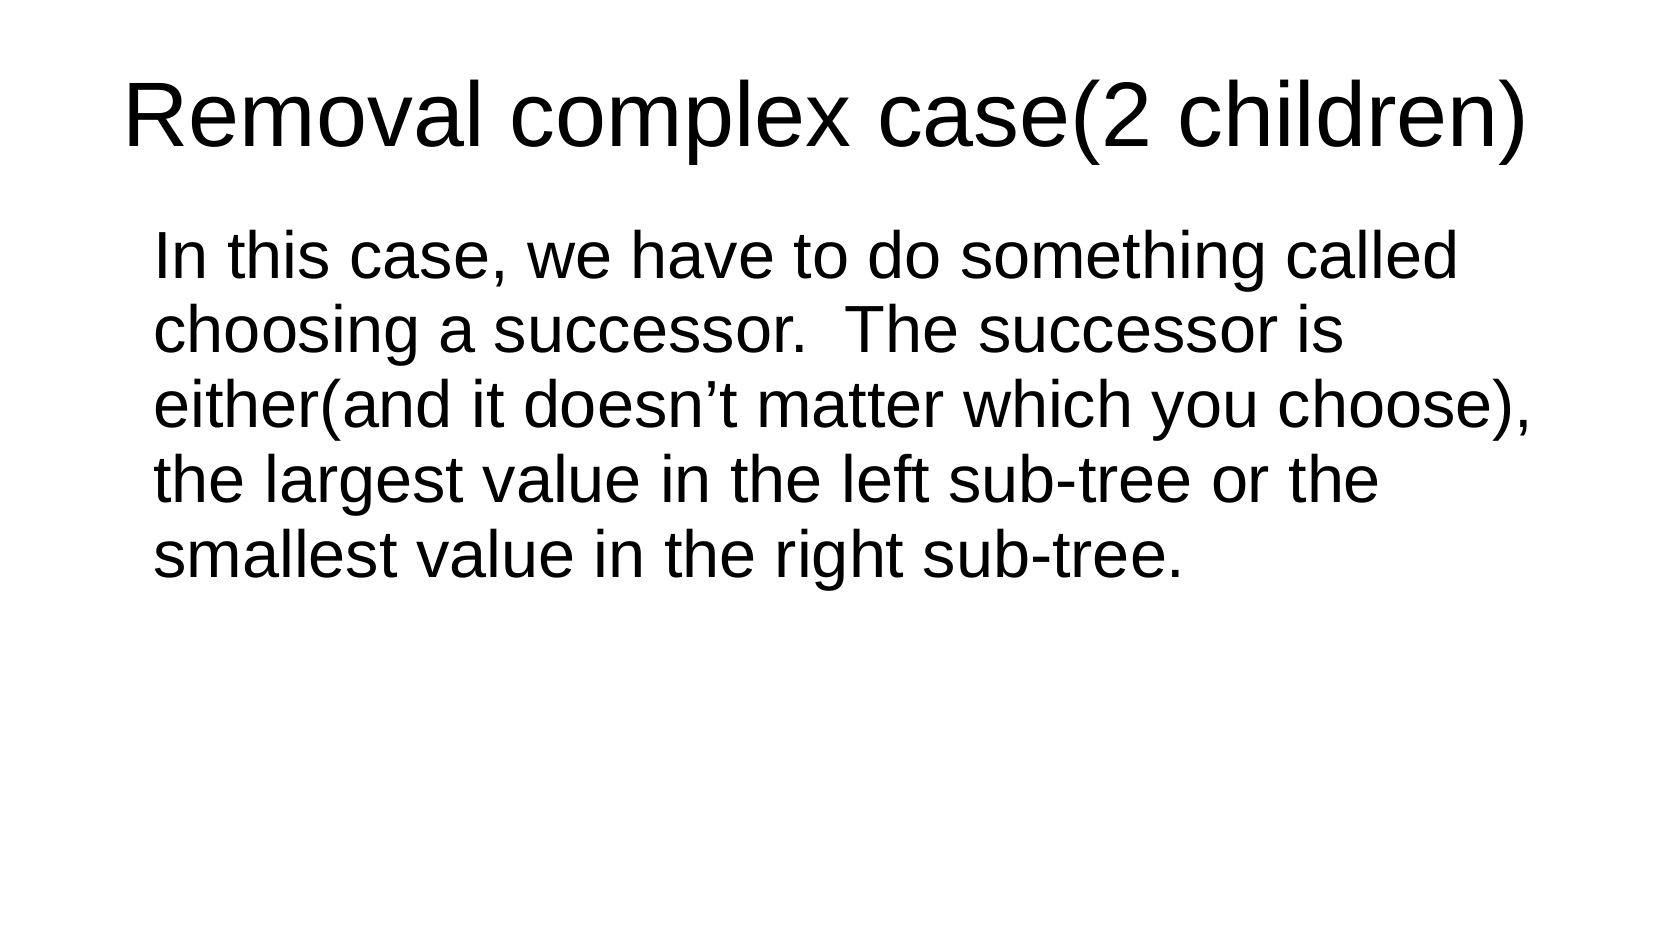

# Removal complex case(2 children)
In this case, we have to do something called choosing a successor. The successor is either(and it doesn’t matter which you choose), the largest value in the left sub-tree or the smallest value in the right sub-tree.